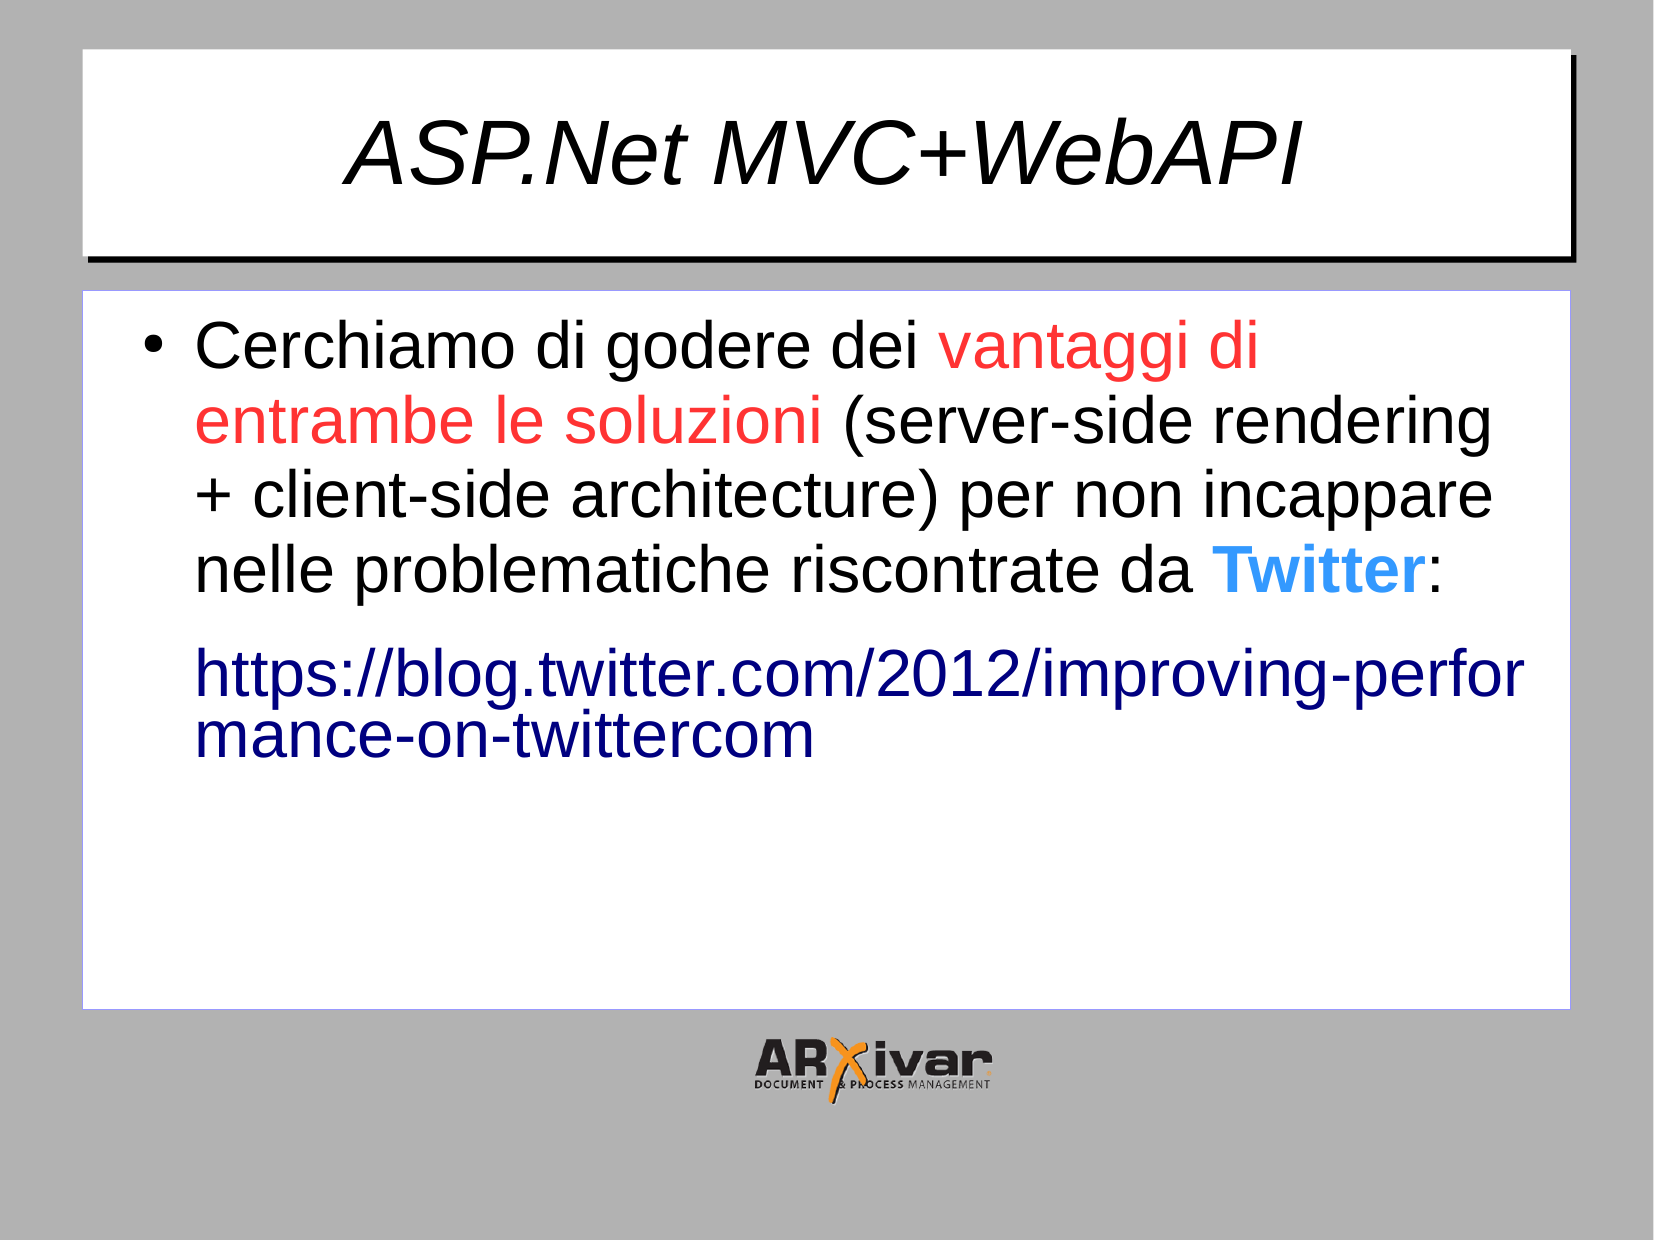

# ASP.Net MVC+WebAPI
Cerchiamo di godere dei vantaggi di entrambe le soluzioni (server-side rendering + client-side architecture) per non incappare nelle problematiche riscontrate da Twitter:
https://blog.twitter.com/2012/improving-performance-on-twittercom